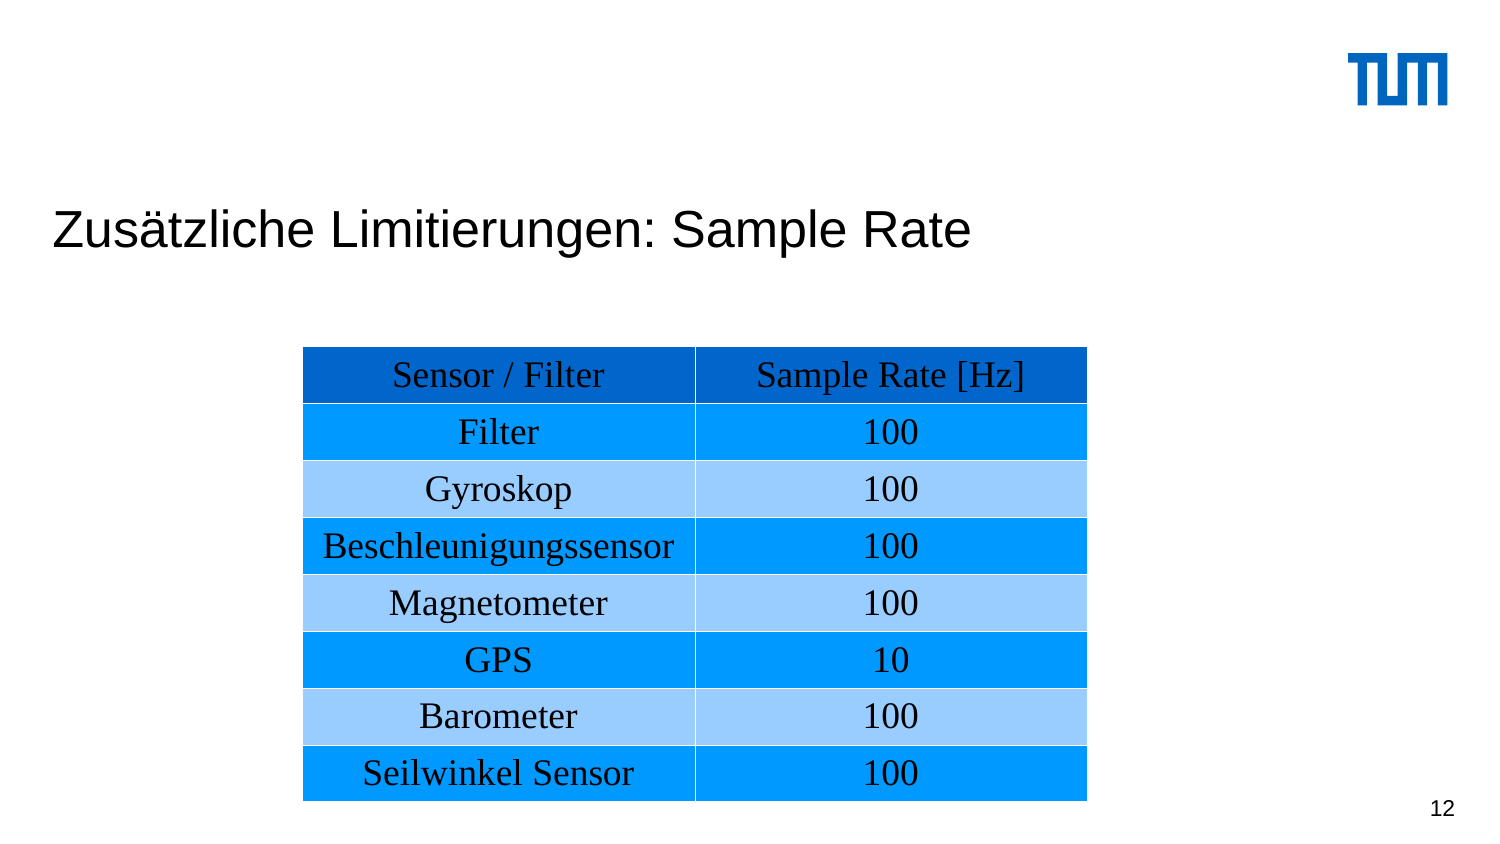

# Zusätzliche Limitierungen: Sample Rate
| Sensor / Filter | Sample Rate [Hz] |
| --- | --- |
| Filter | 100 |
| Gyroskop | 100 |
| Beschleunigungssensor | 100 |
| Magnetometer | 100 |
| GPS | 10 |
| Barometer | 100 |
| Seilwinkel Sensor | 100 |